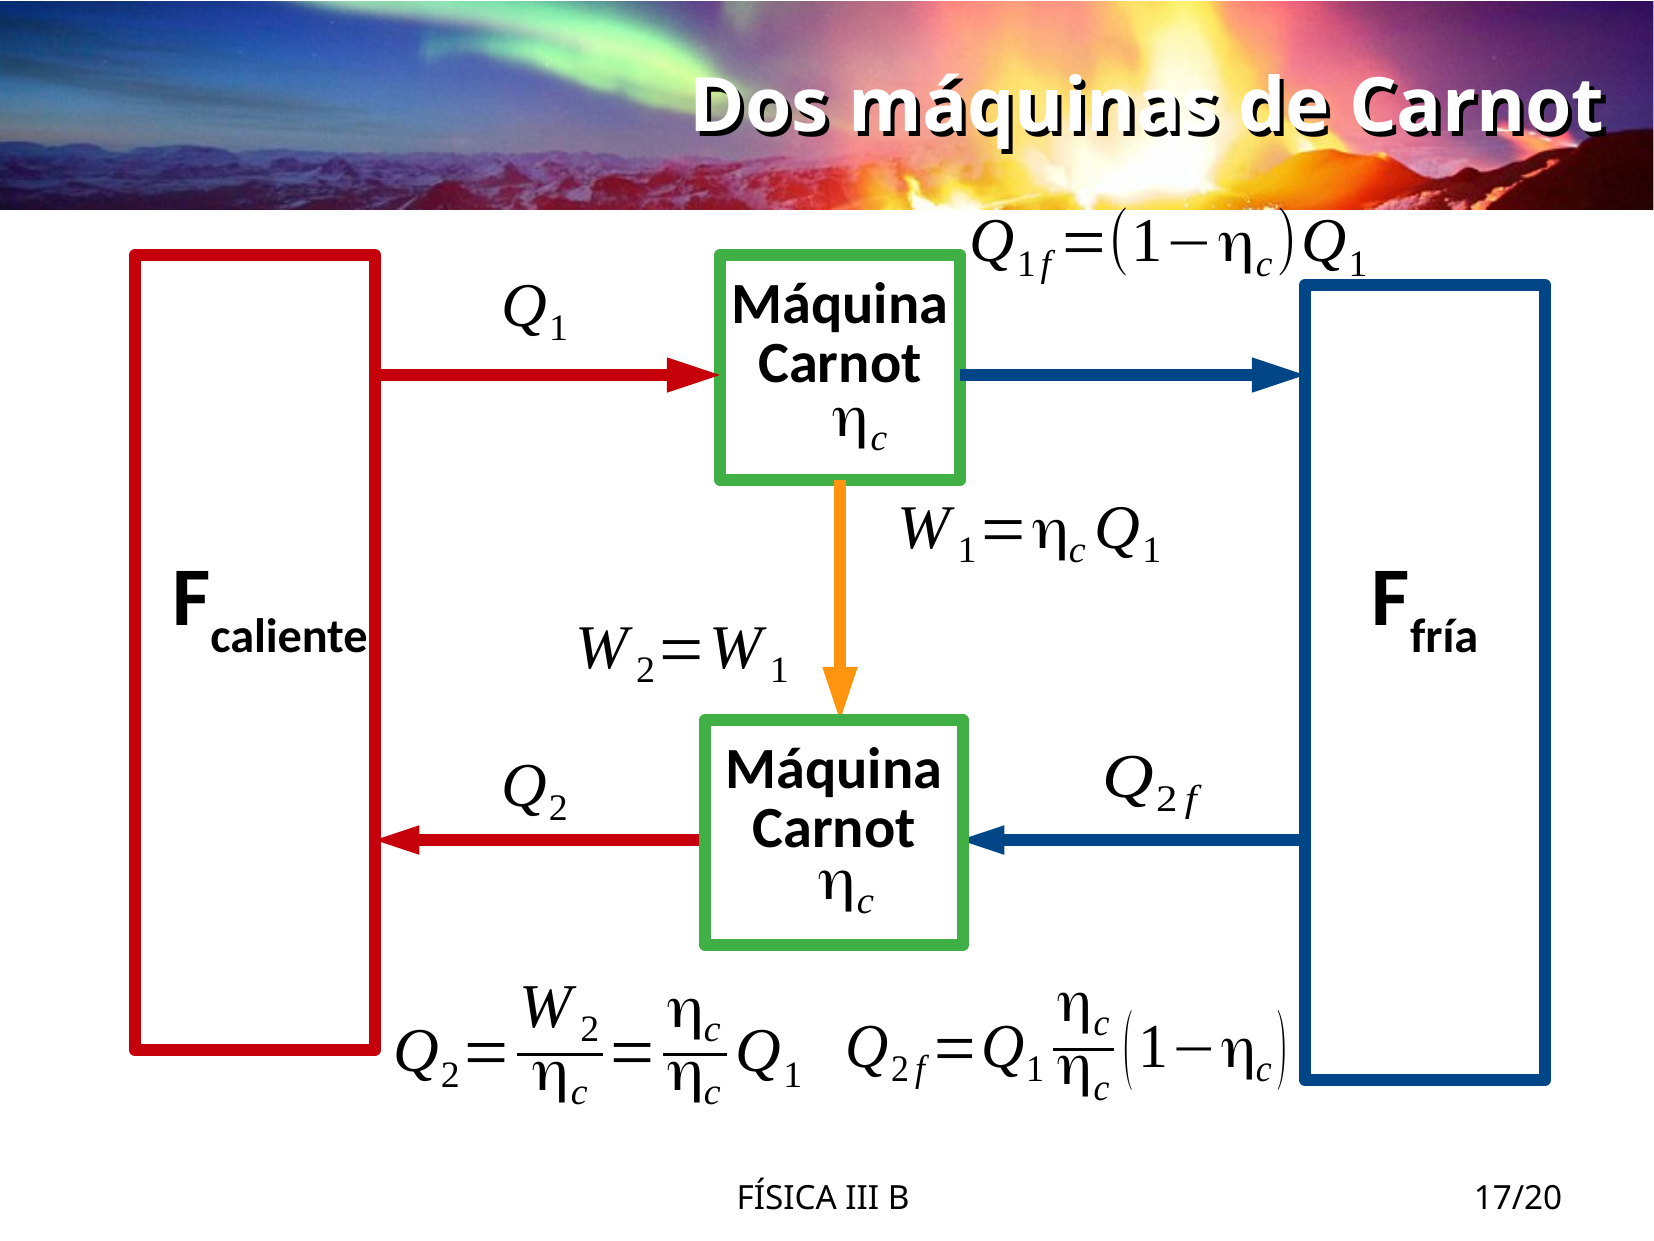

# Dos máquinas de Carnot
Máquina
Carnot
Fcaliente
Ffría
Máquina
Carnot
FÍSICA III B
17